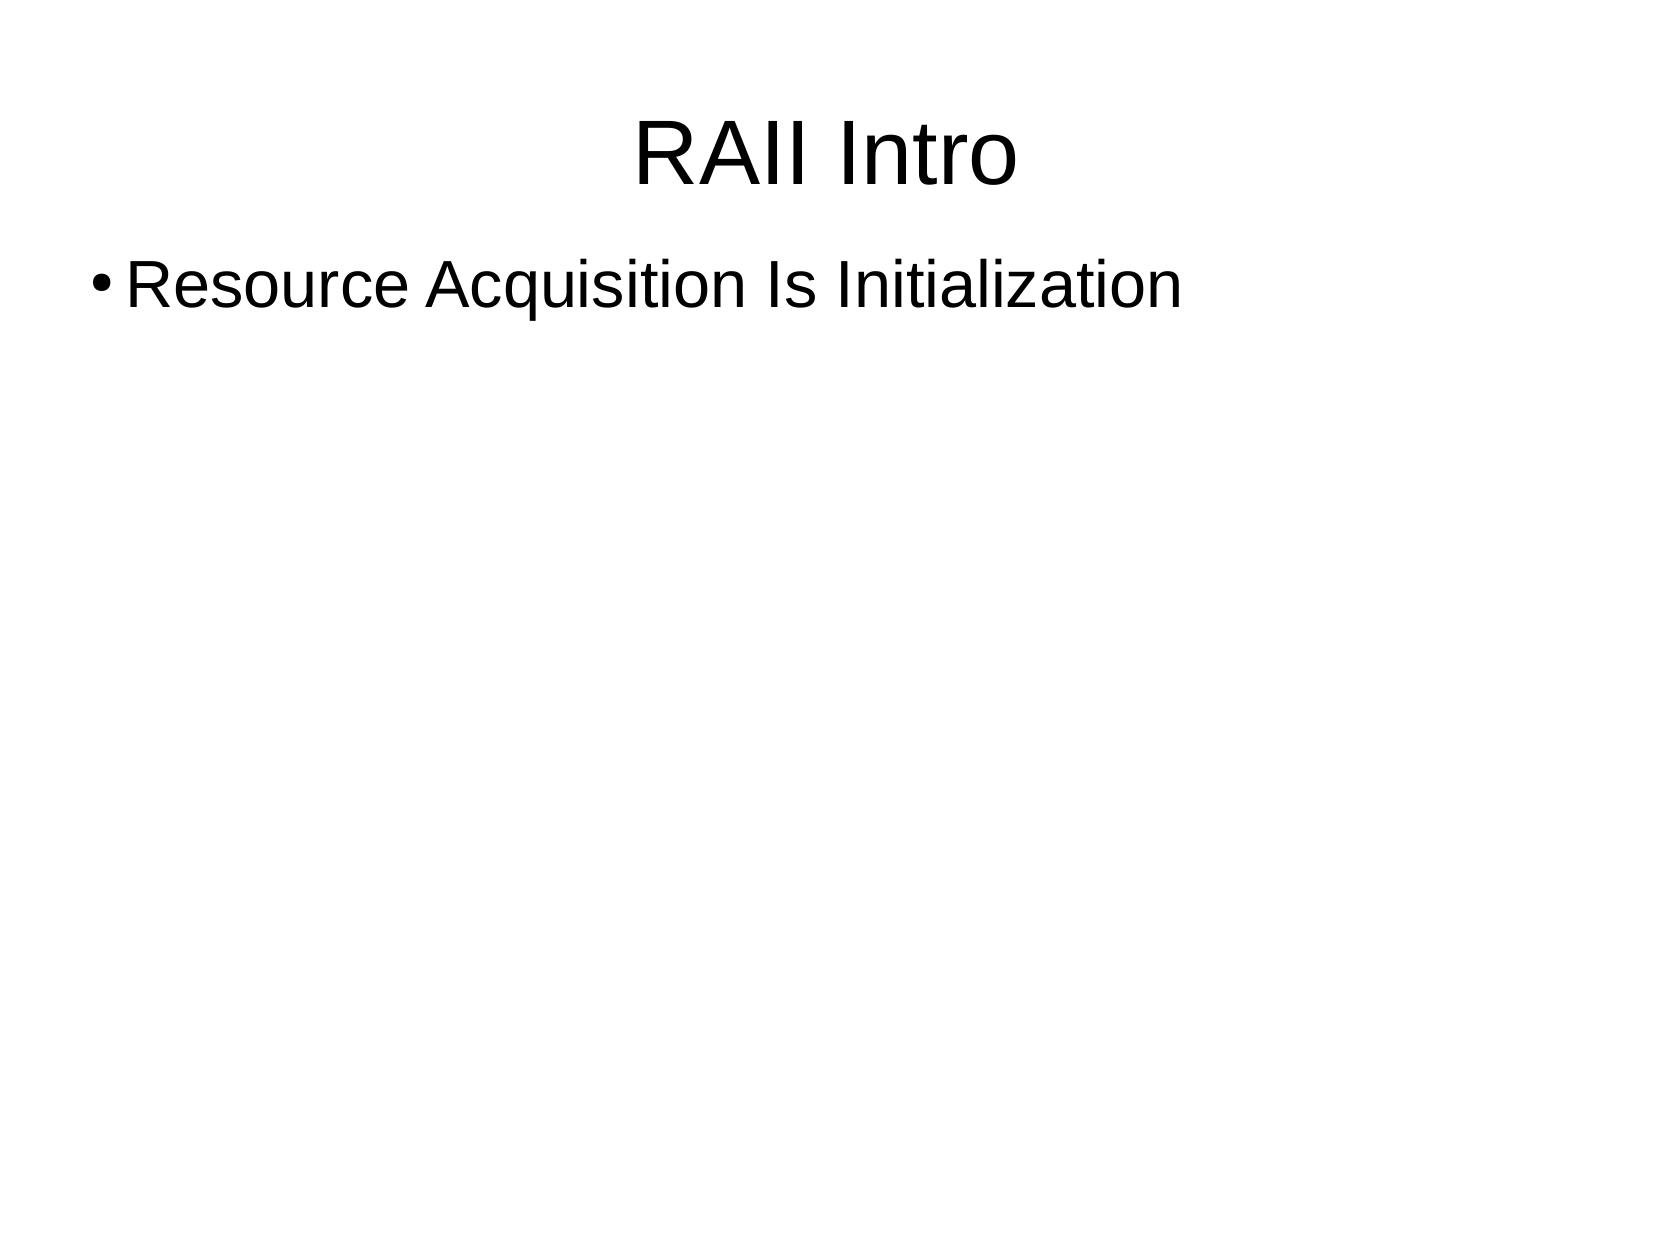

# RAII Intro
Resource Acquisition Is Initialization